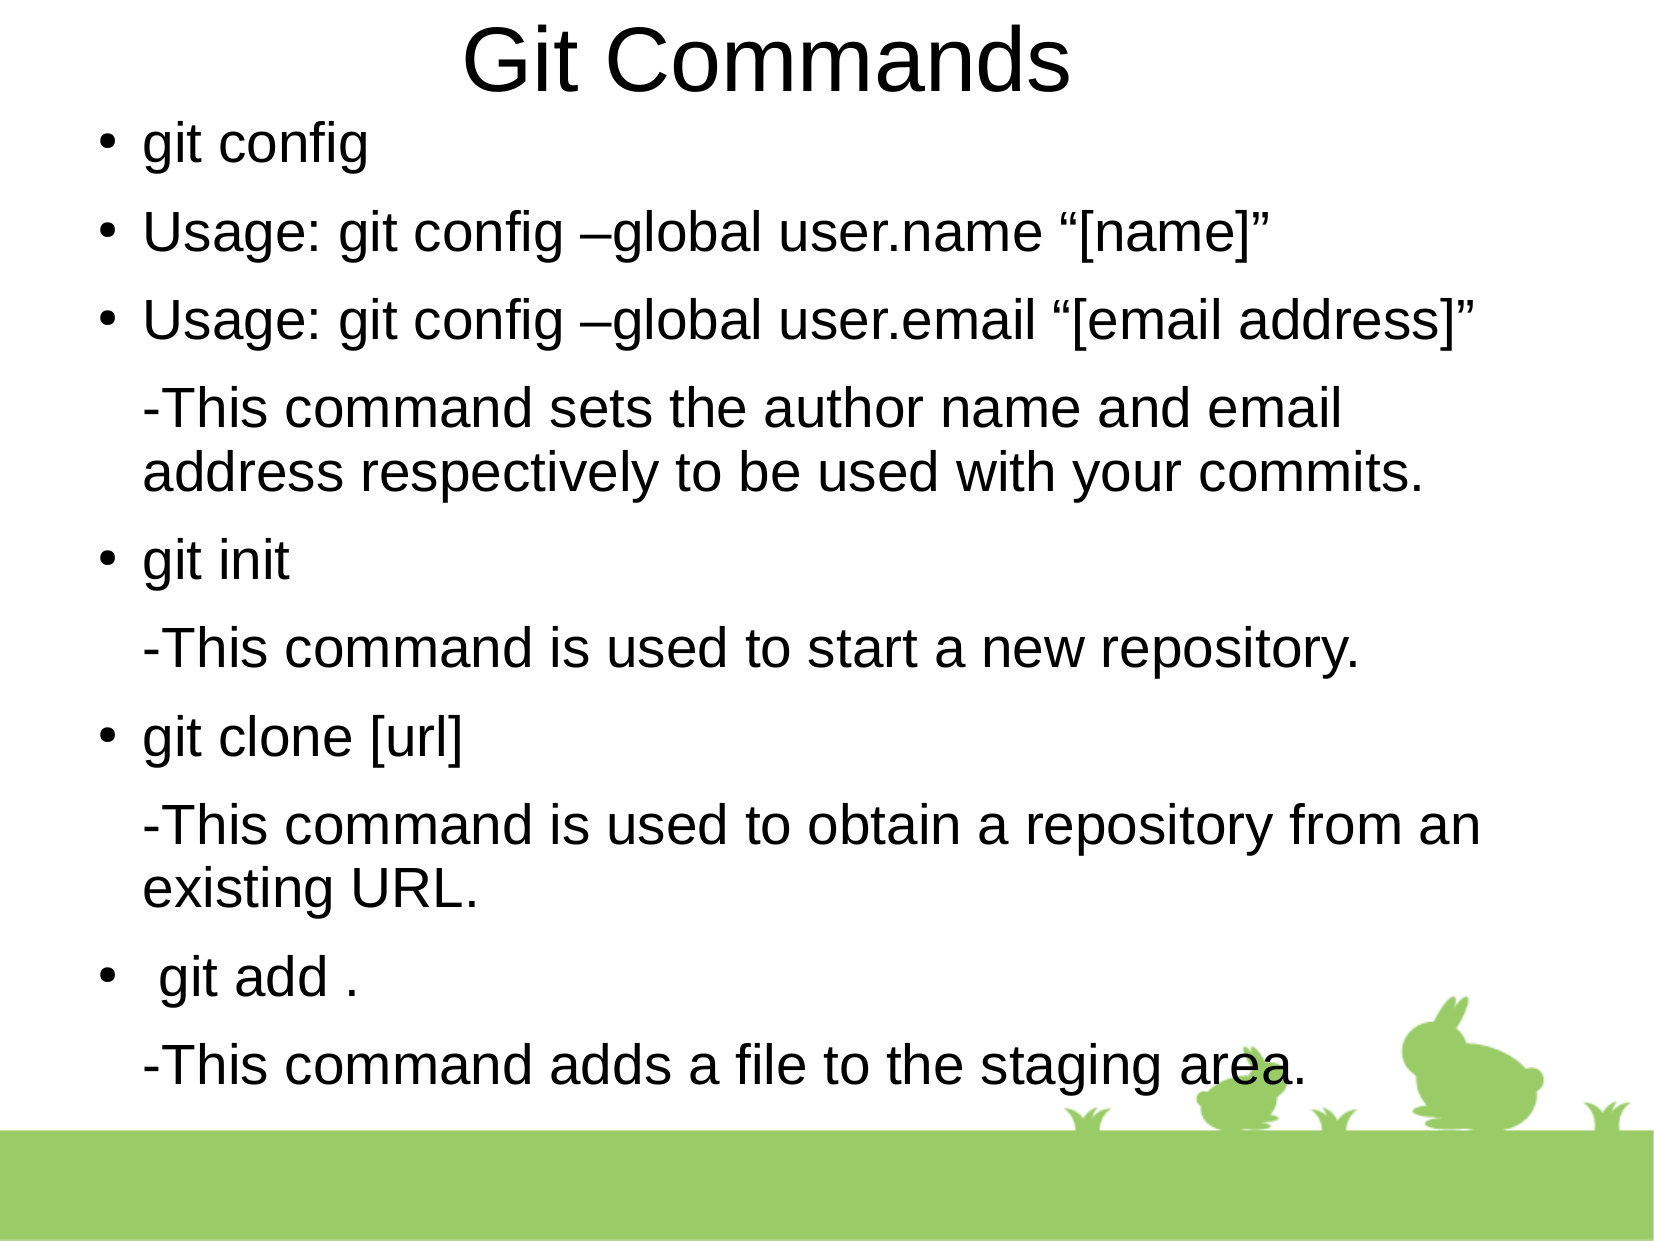

# Git Commands
git config
Usage: git config –global user.name “[name]”
Usage: git config –global user.email “[email address]”
-This command sets the author name and email address respectively to be used with your commits.
git init
-This command is used to start a new repository.
git clone [url]
-This command is used to obtain a repository from an existing URL.
 git add .
-This command adds a file to the staging area.